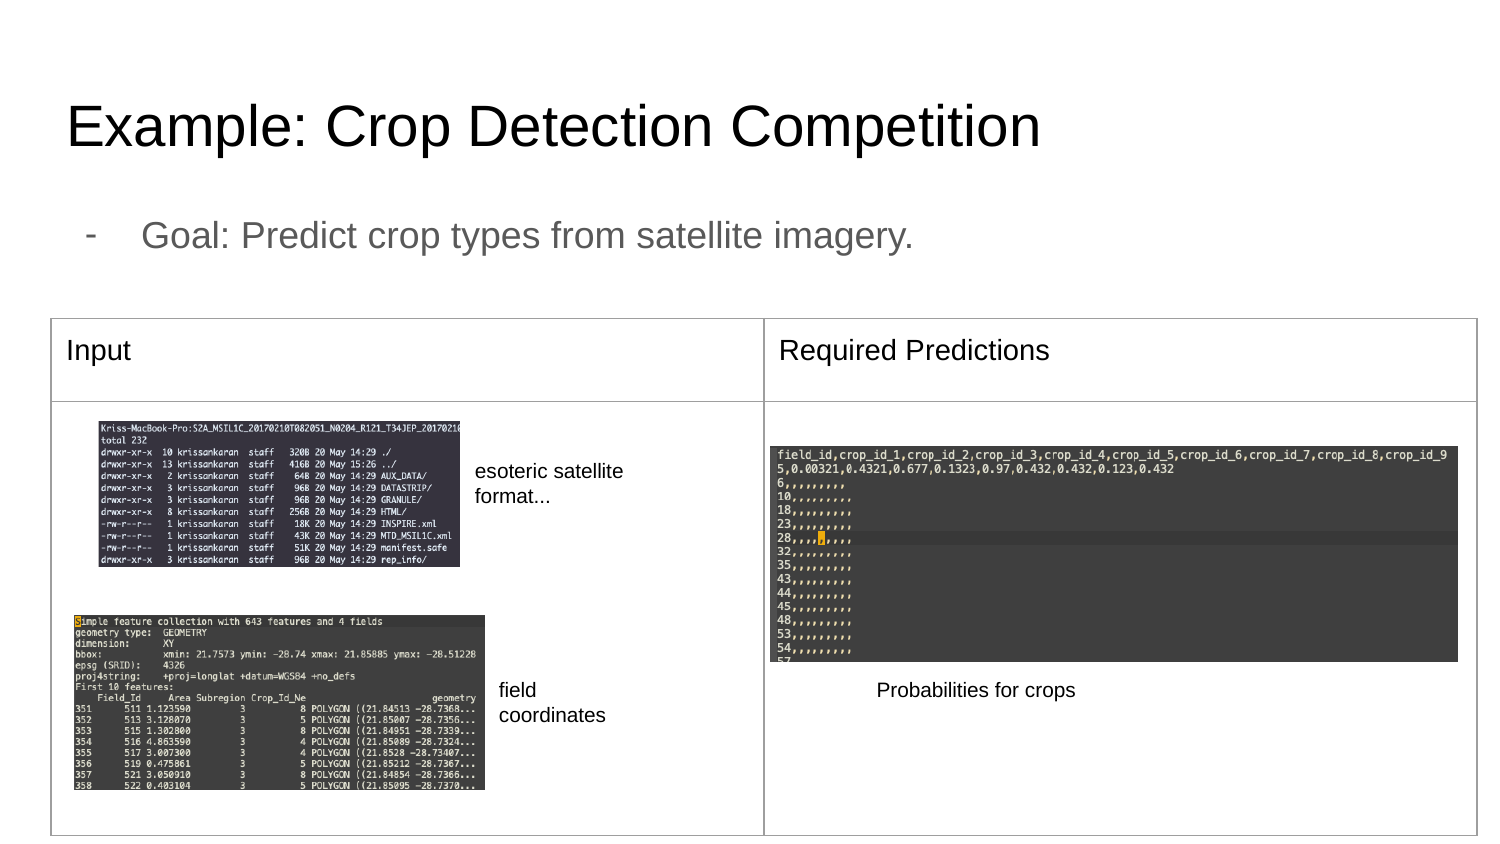

# Example: Crop Detection Competition
Goal: Predict crop types from satellite imagery.
| Input | Required Predictions |
| --- | --- |
| | |
esoteric satellite format...
field coordinates
Probabilities for crops